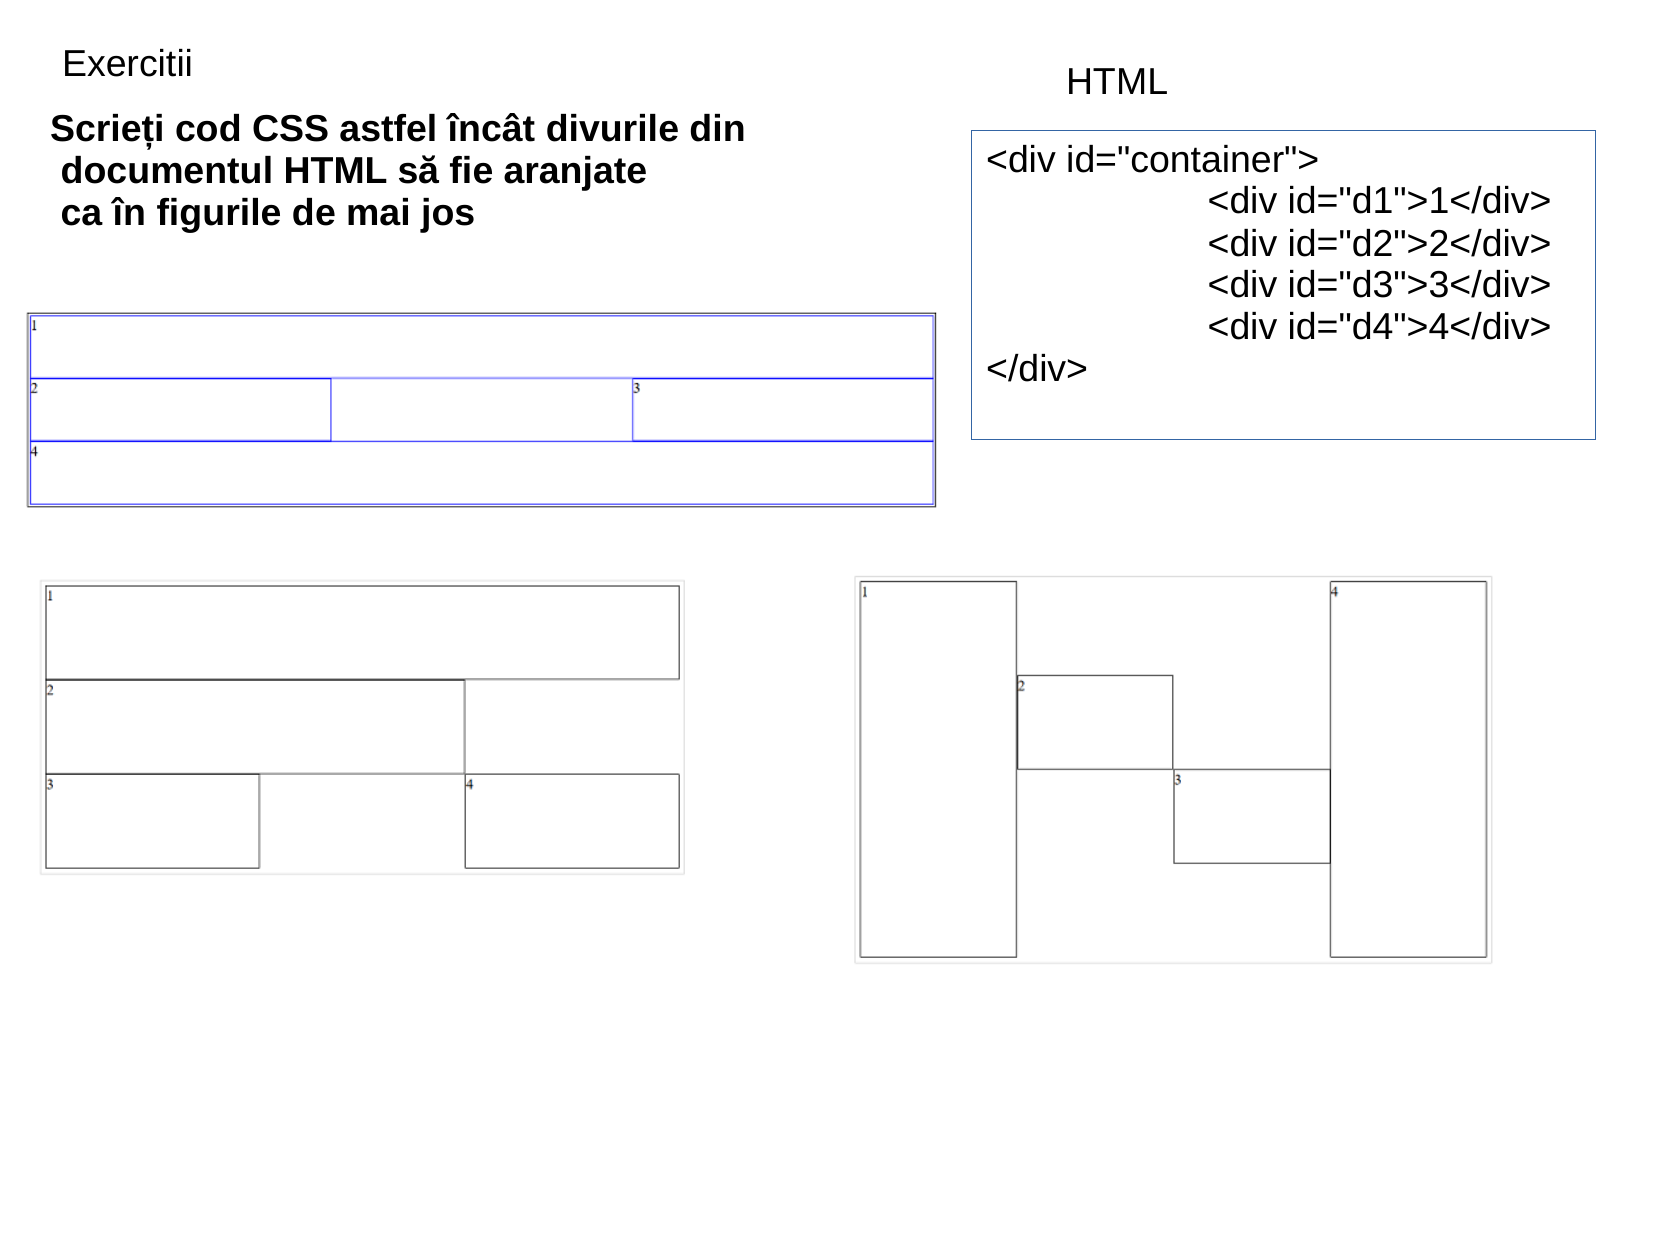

Exercitii
HTML
Scrieți cod CSS astfel încât divurile din
 documentul HTML să fie aranjate
 ca în figurile de mai jos
<div id="container">
			<div id="d1">1</div>
			<div id="d2">2</div>
			<div id="d3">3</div>
			<div id="d4">4</div>
</div>